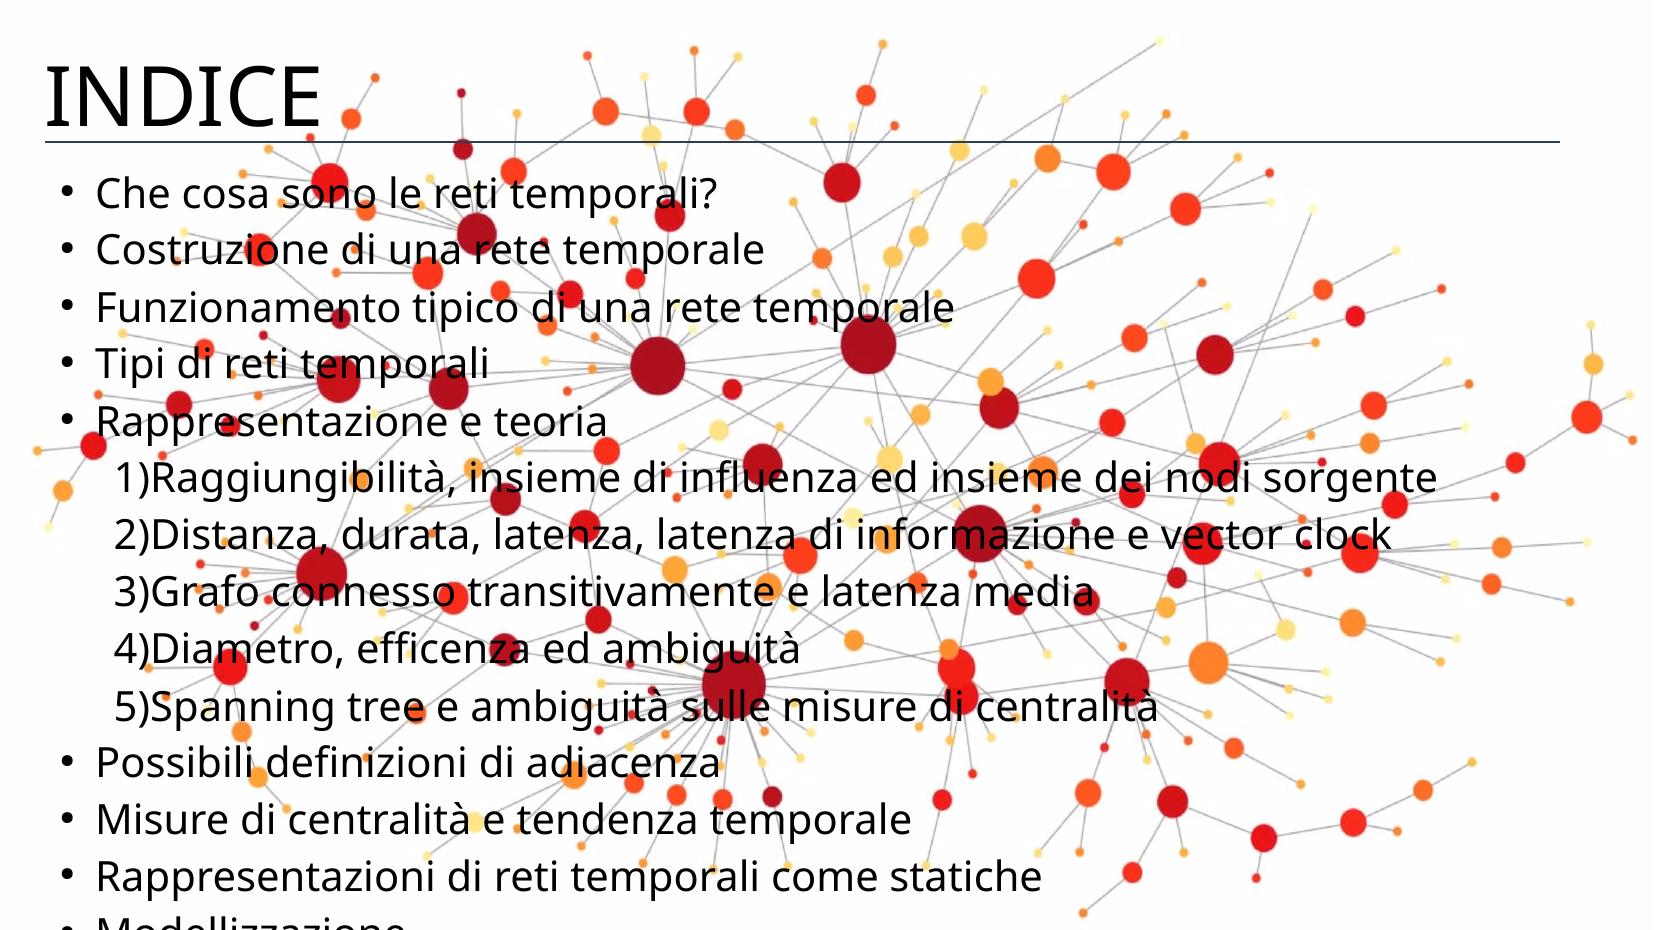

INDICE
Che cosa sono le reti temporali?
Costruzione di una rete temporale
Funzionamento tipico di una rete temporale
Tipi di reti temporali
Rappresentazione e teoria
Raggiungibilità, insieme di influenza ed insieme dei nodi sorgente
Distanza, durata, latenza, latenza di informazione e vector clock
Grafo connesso transitivamente e latenza media
Diametro, efficenza ed ambiguità
Spanning tree e ambiguità sulle misure di centralità
Possibili definizioni di adiacenza
Misure di centralità e tendenza temporale
Rappresentazioni di reti temporali come statiche
Modellizzazione